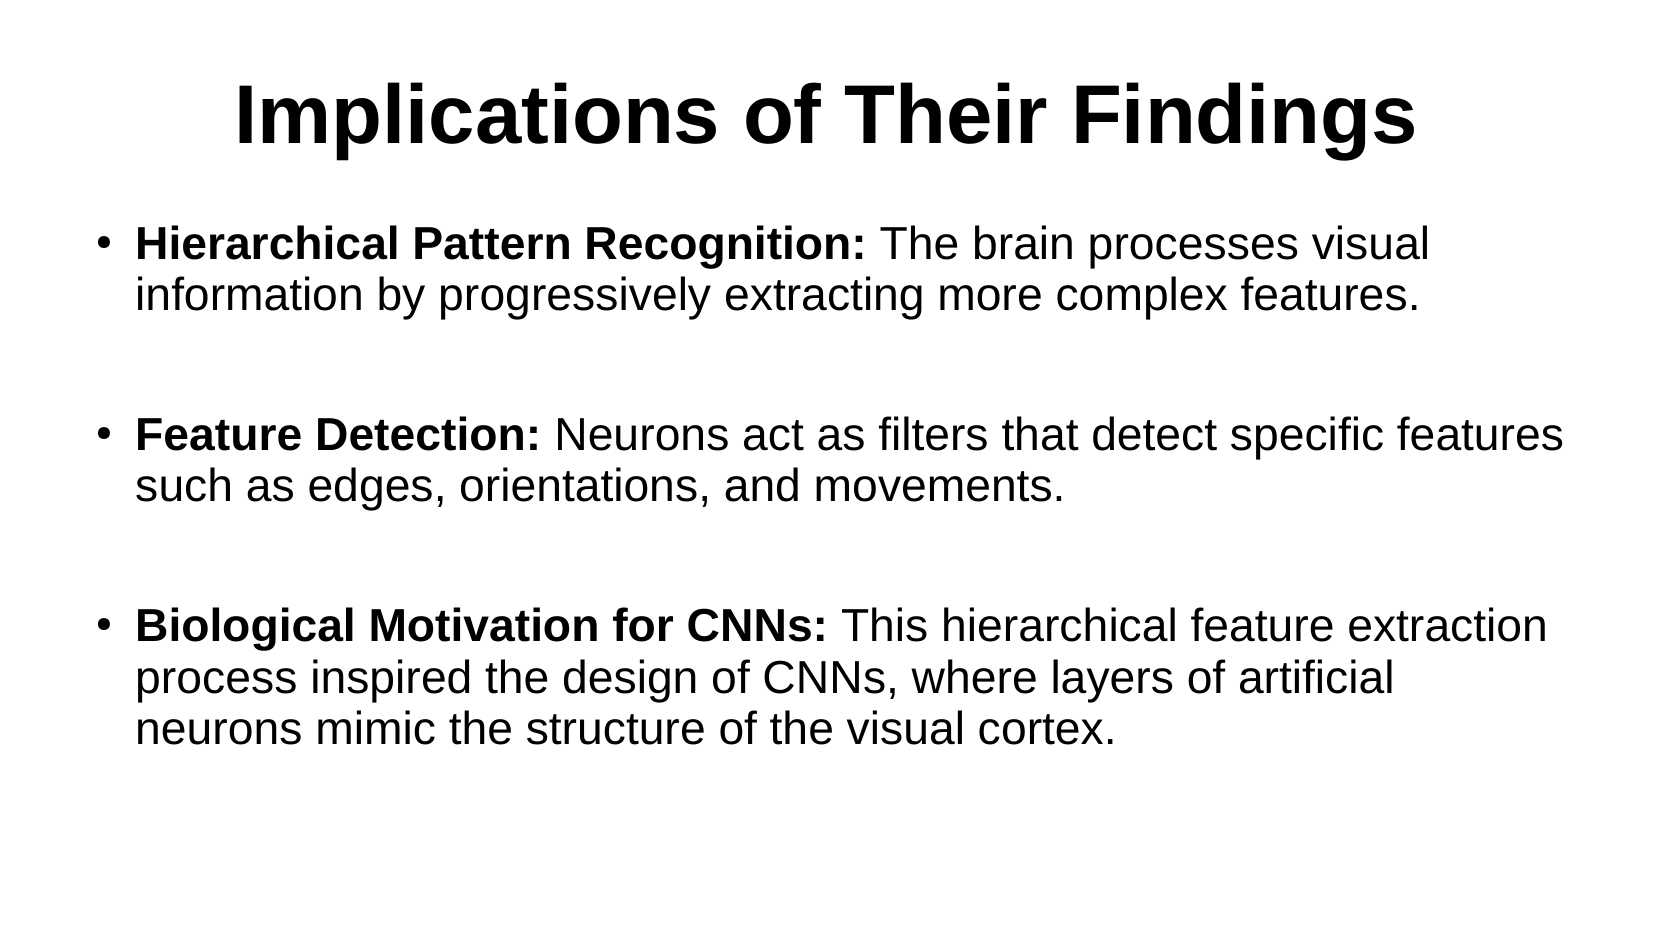

# Implications of Their Findings
Hierarchical Pattern Recognition: The brain processes visual information by progressively extracting more complex features.
Feature Detection: Neurons act as filters that detect specific features such as edges, orientations, and movements.
Biological Motivation for CNNs: This hierarchical feature extraction process inspired the design of CNNs, where layers of artificial neurons mimic the structure of the visual cortex.